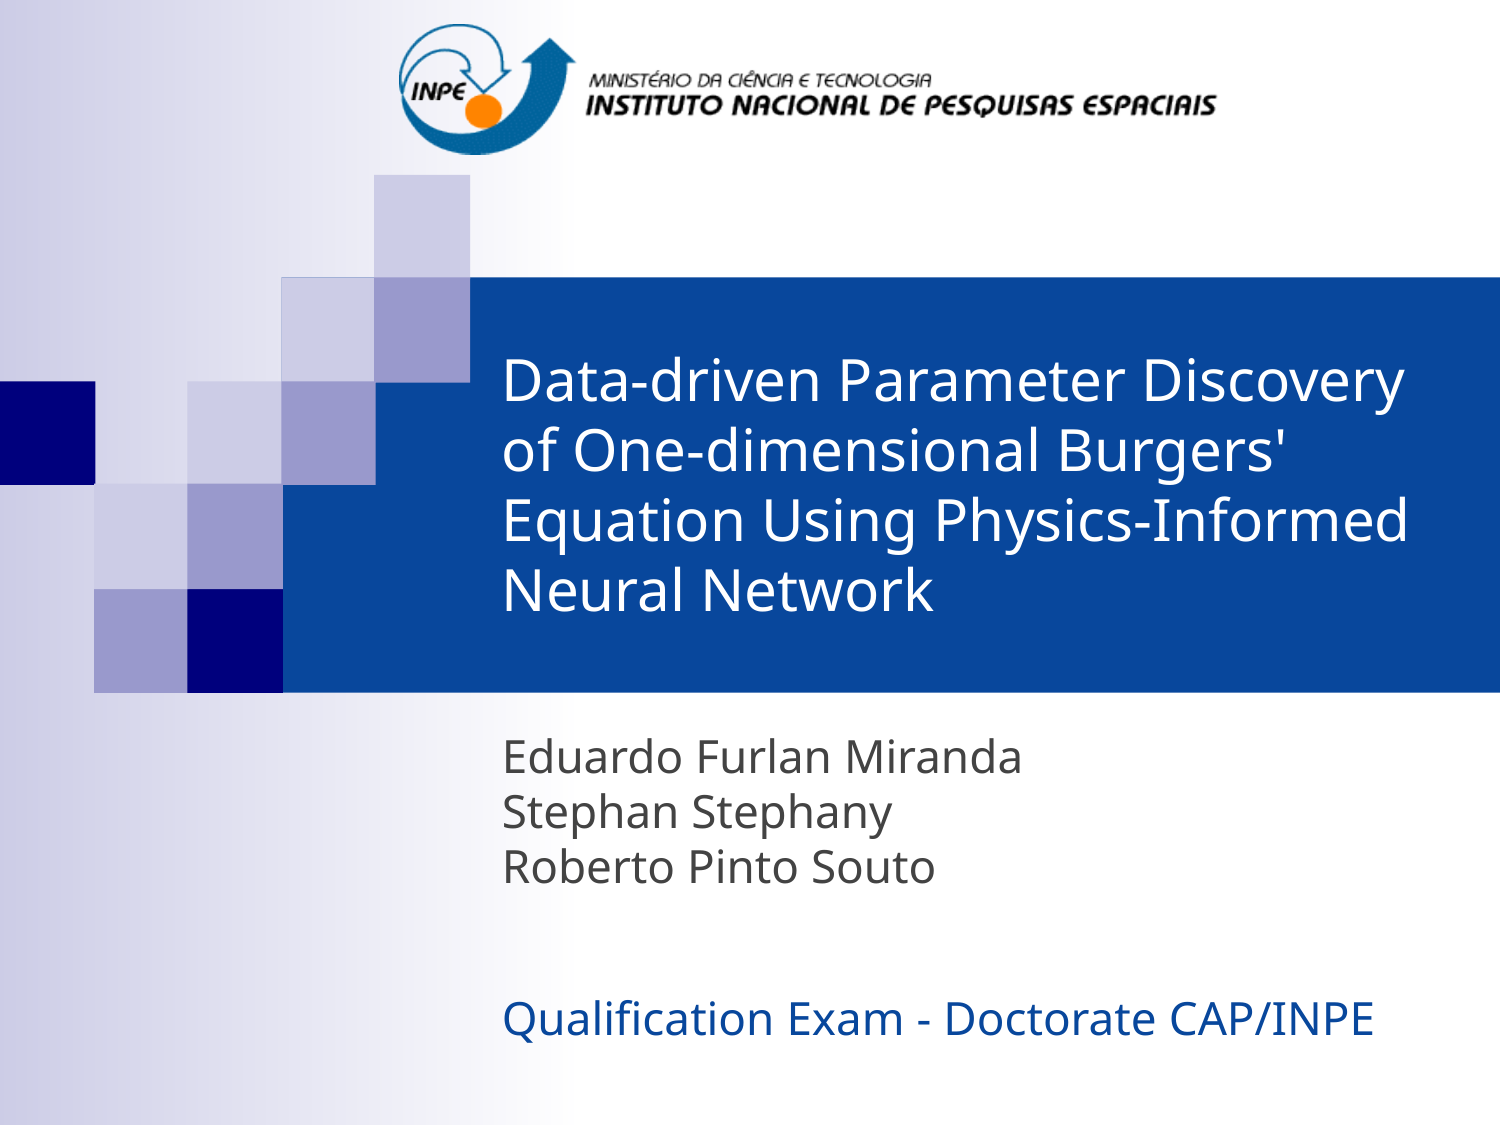

# Data-driven Parameter Discovery of One-dimensional Burgers' Equation Using Physics-Informed Neural Network
Eduardo Furlan Miranda
Stephan Stephany
Roberto Pinto Souto
Qualification Exam - Doctorate CAP/INPE